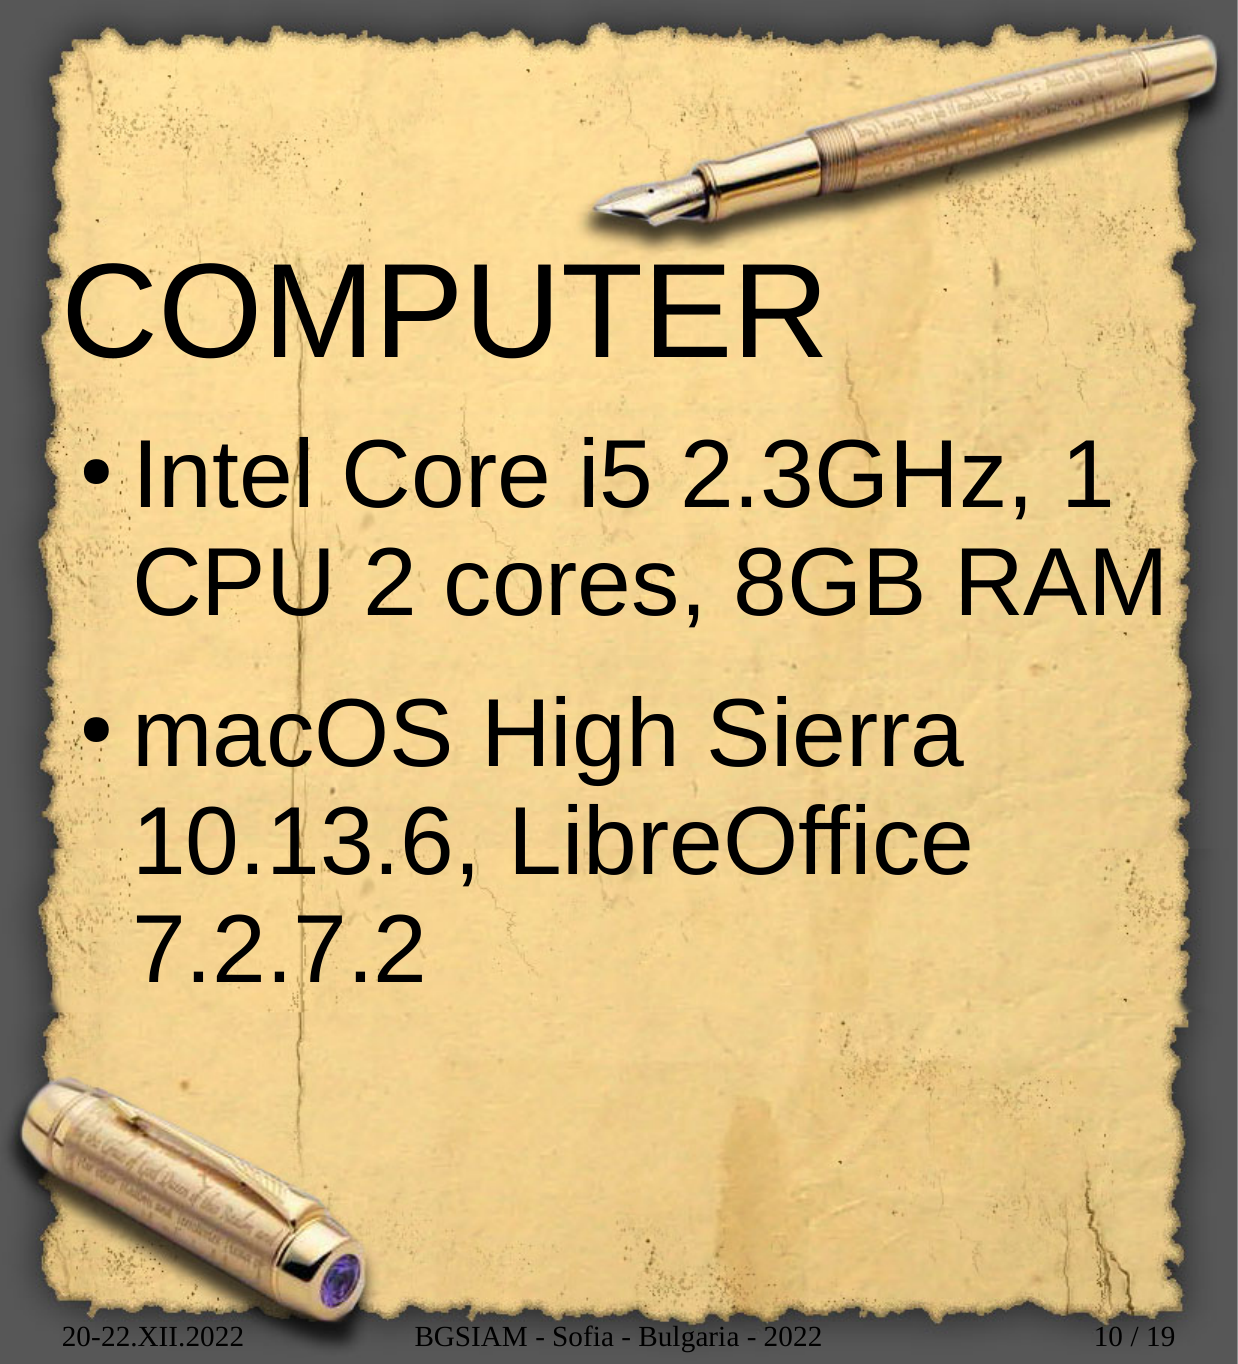

# CompUter
Intel Core i5 2.3GHz, 1 CPU 2 cores, 8GB RAM
macOS High Sierra 10.13.6, LibreOffice 7.2.7.2
20-22.XII.2022
BGSIAM - Sofia - Bulgaria - 2022
10